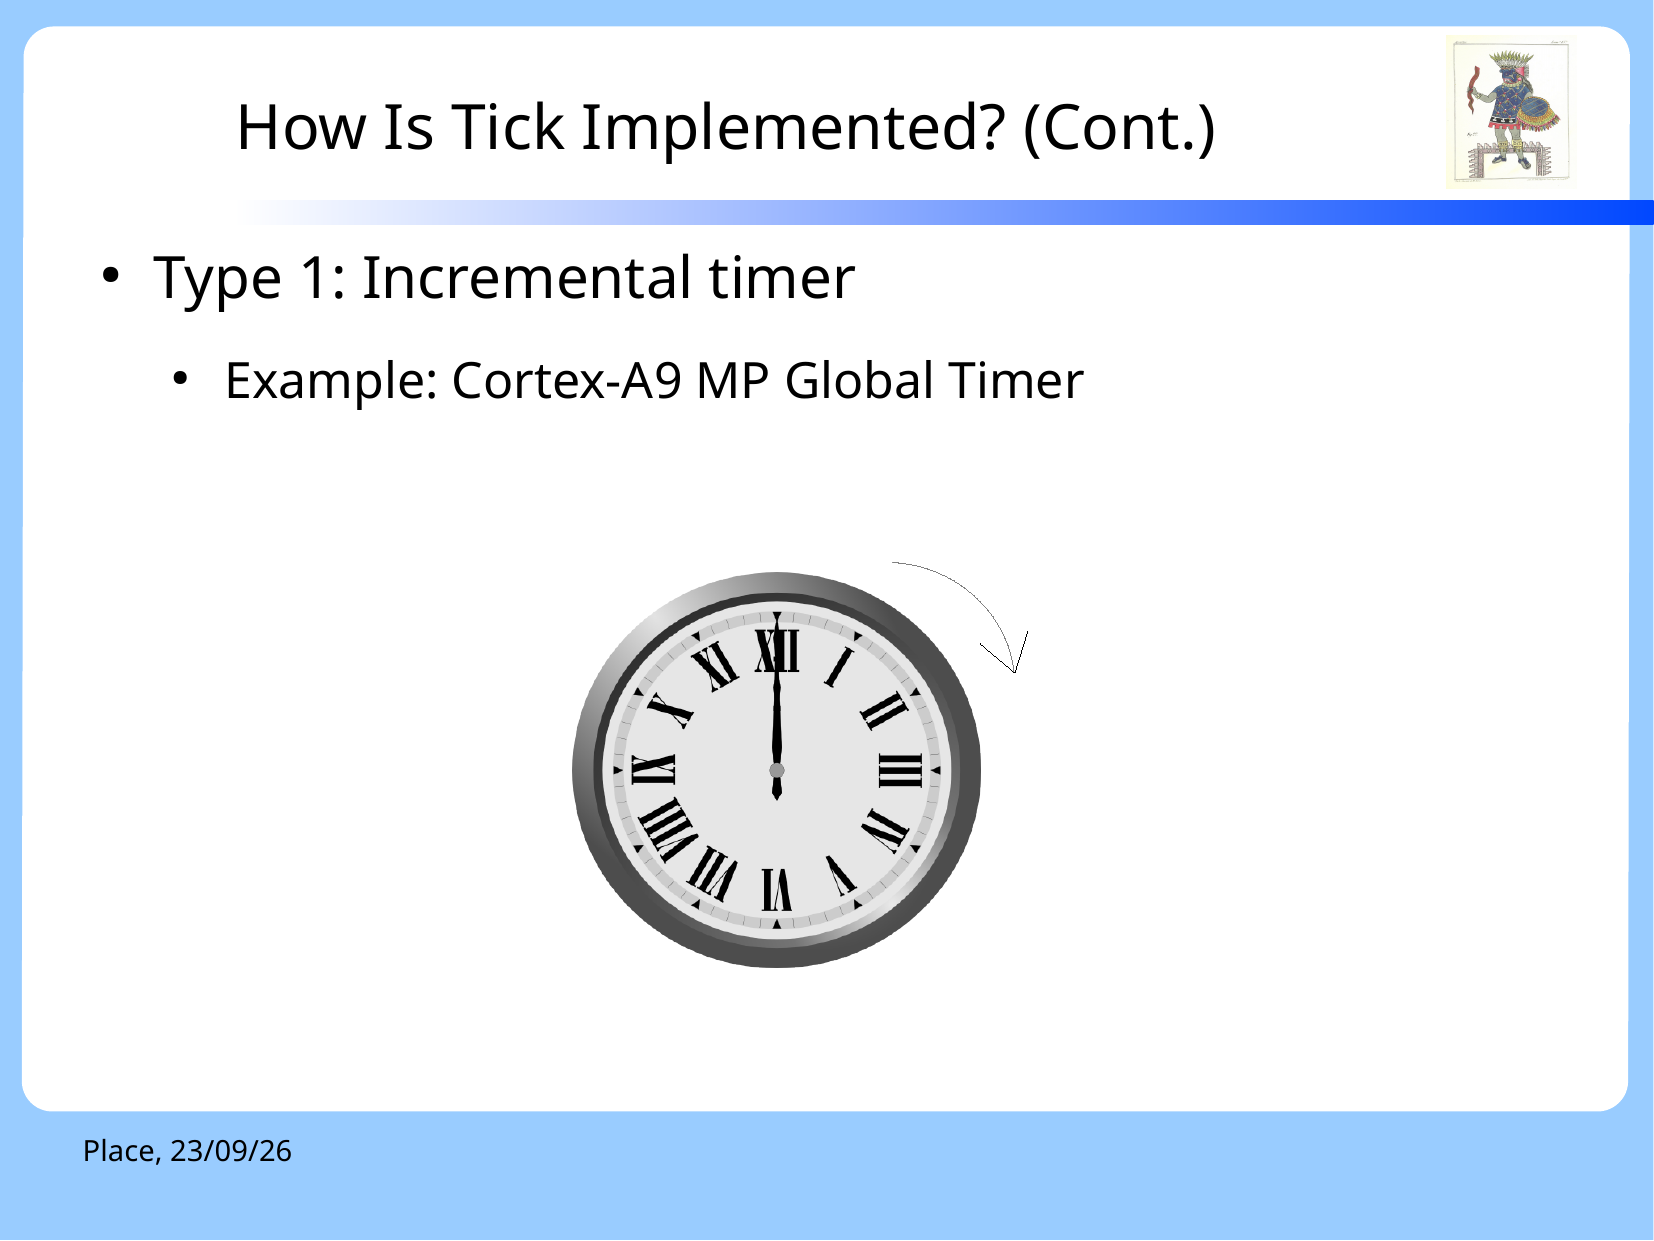

# How Is Tick Implemented? (Cont.)
Type 1: Incremental timer
Example: Cortex-A9 MP Global Timer